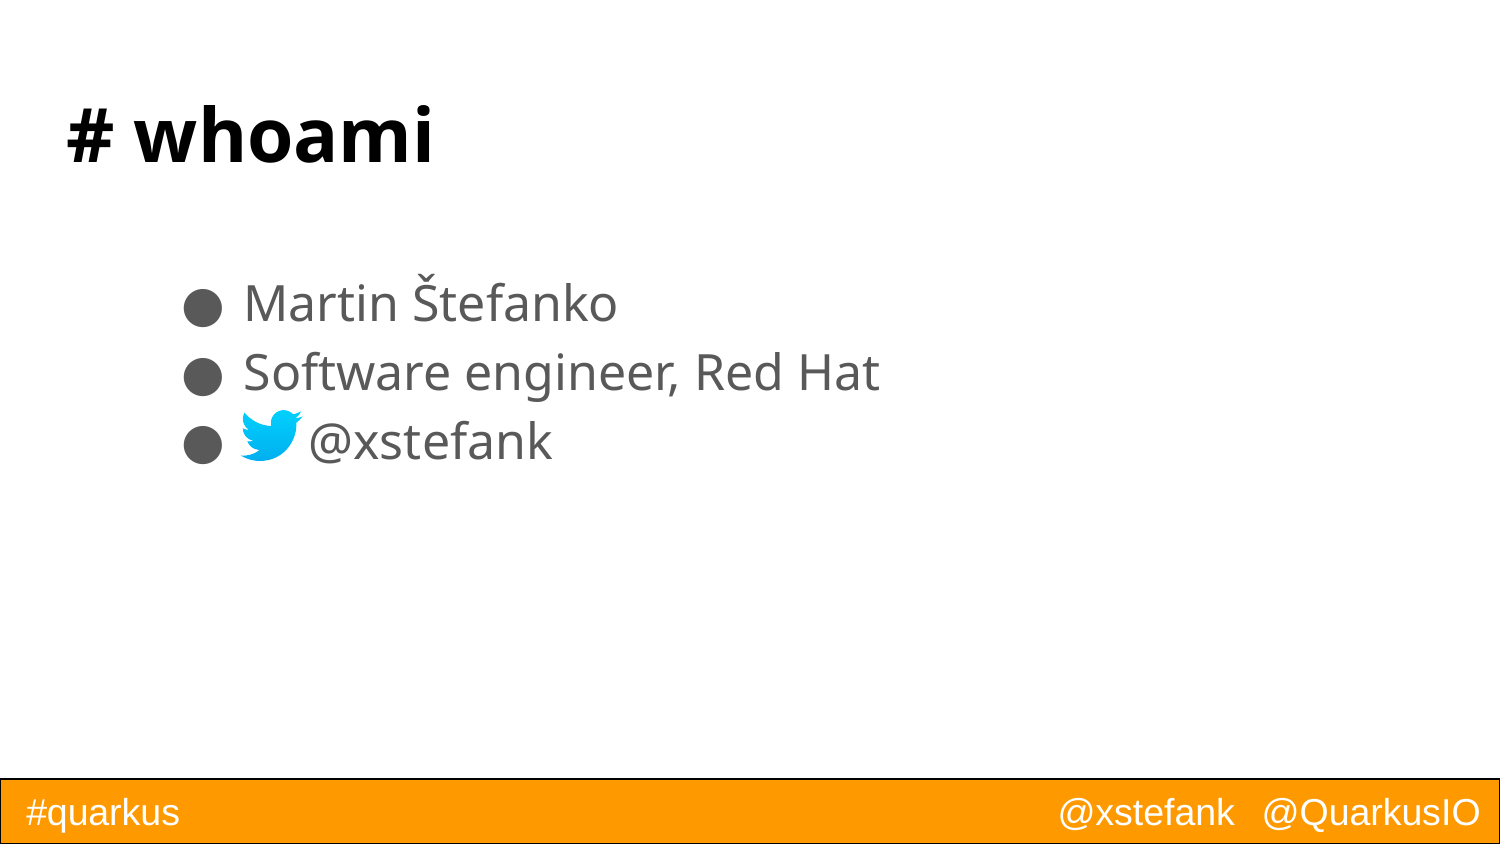

# # whoami
Martin Štefanko
Software engineer, Red Hat
 @xstefank
#quarkus
@xstefank
@QuarkusIO